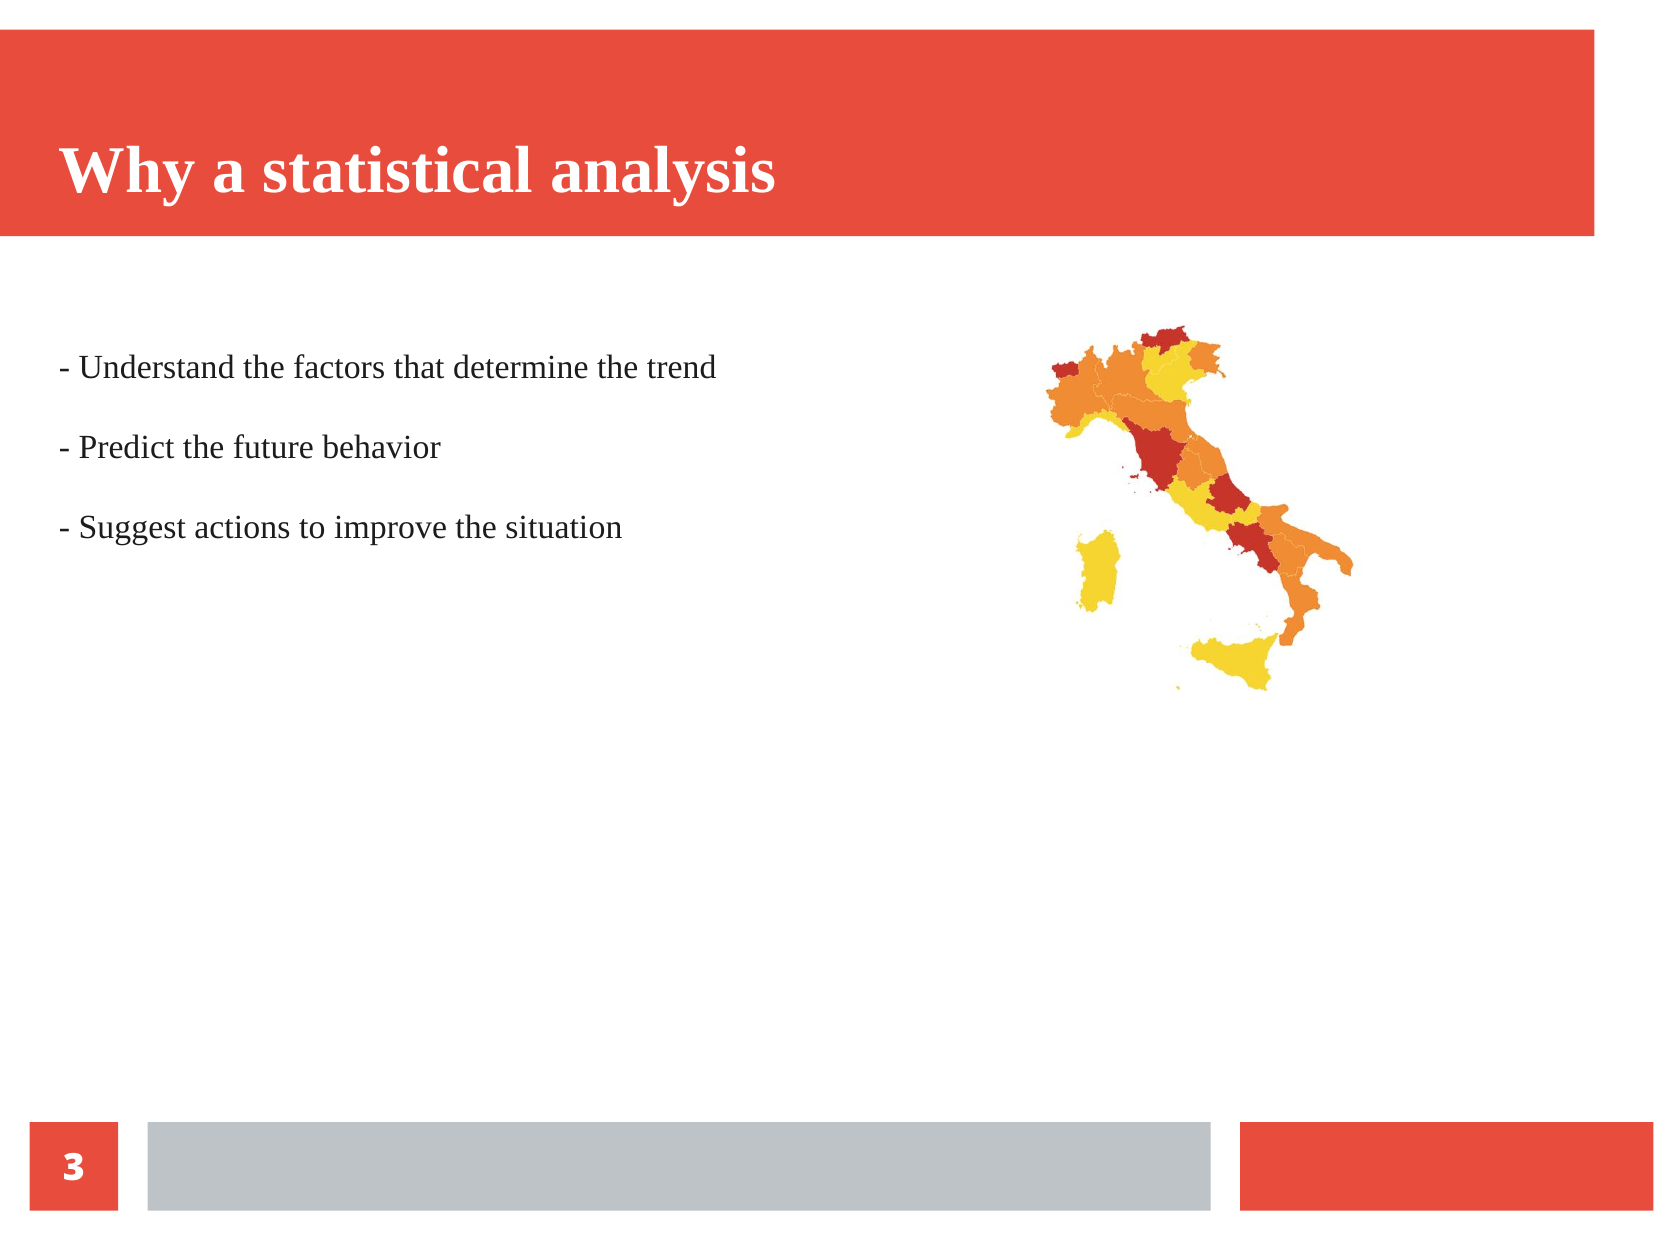

# Why a statistical analysis
- Understand the factors that determine the trend
- Predict the future behavior
- Suggest actions to improve the situation
3